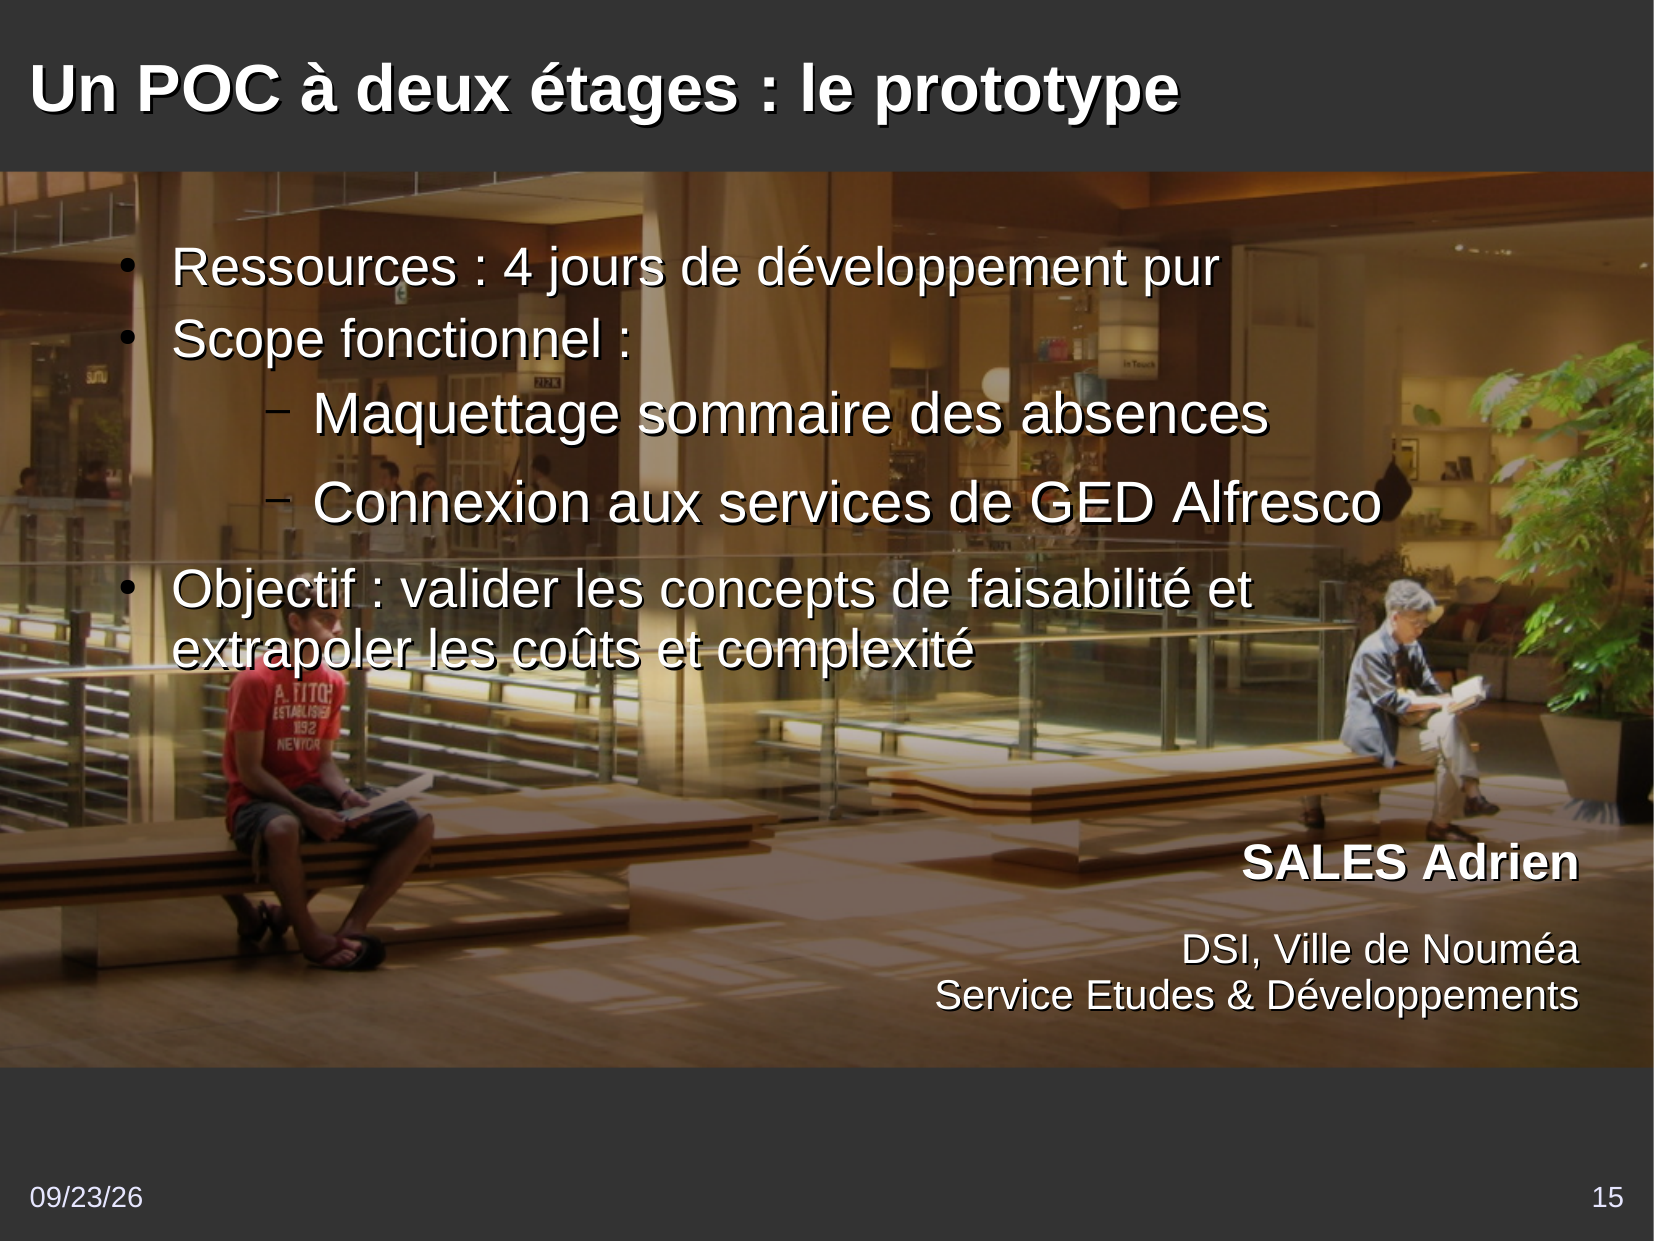

# Un POC à deux étages : le prototype
Ressources : 4 jours de développement pur
Scope fonctionnel :
Maquettage sommaire des absences
Connexion aux services de GED Alfresco
Objectif : valider les concepts de faisabilité et extrapoler les coûts et complexité
15